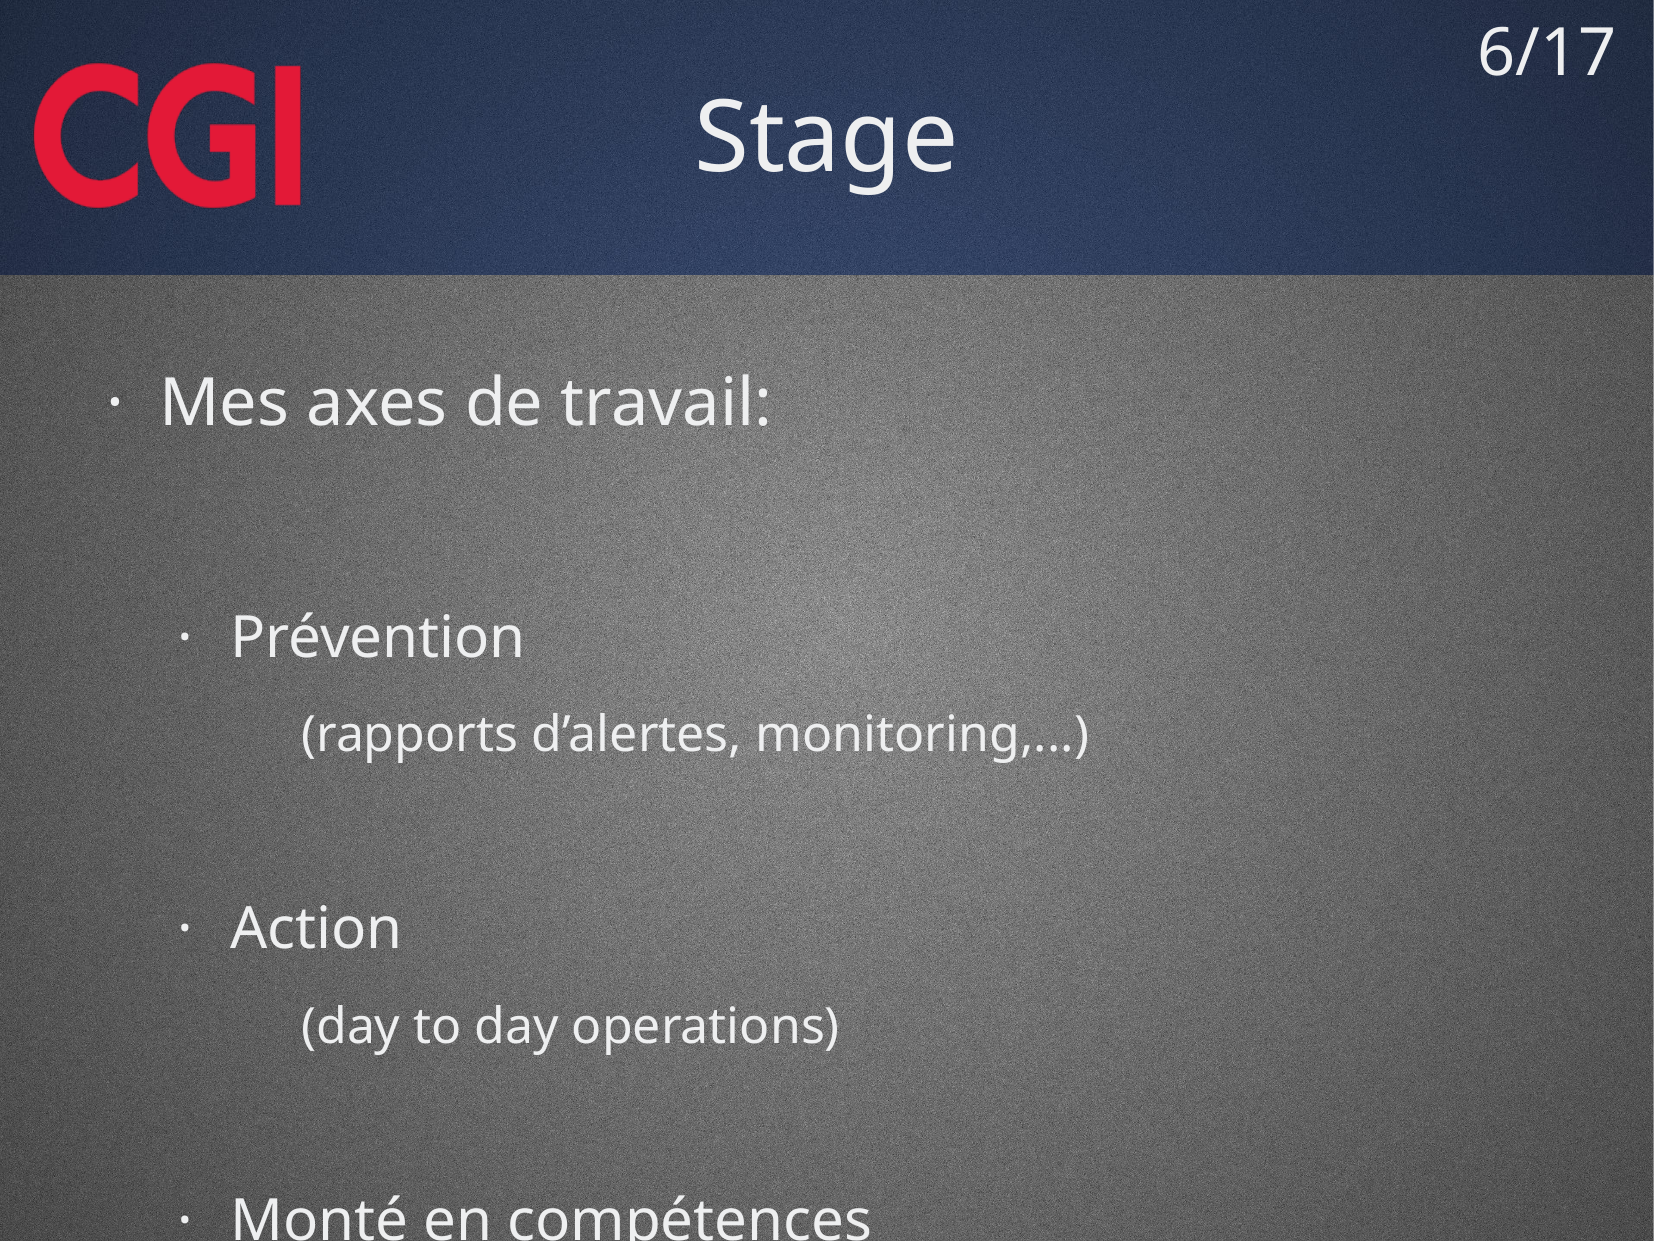

6/17
# Stage
Mes axes de travail:
Prévention
(rapports d’alertes, monitoring,...)
Action
(day to day operations)
Monté en compétences